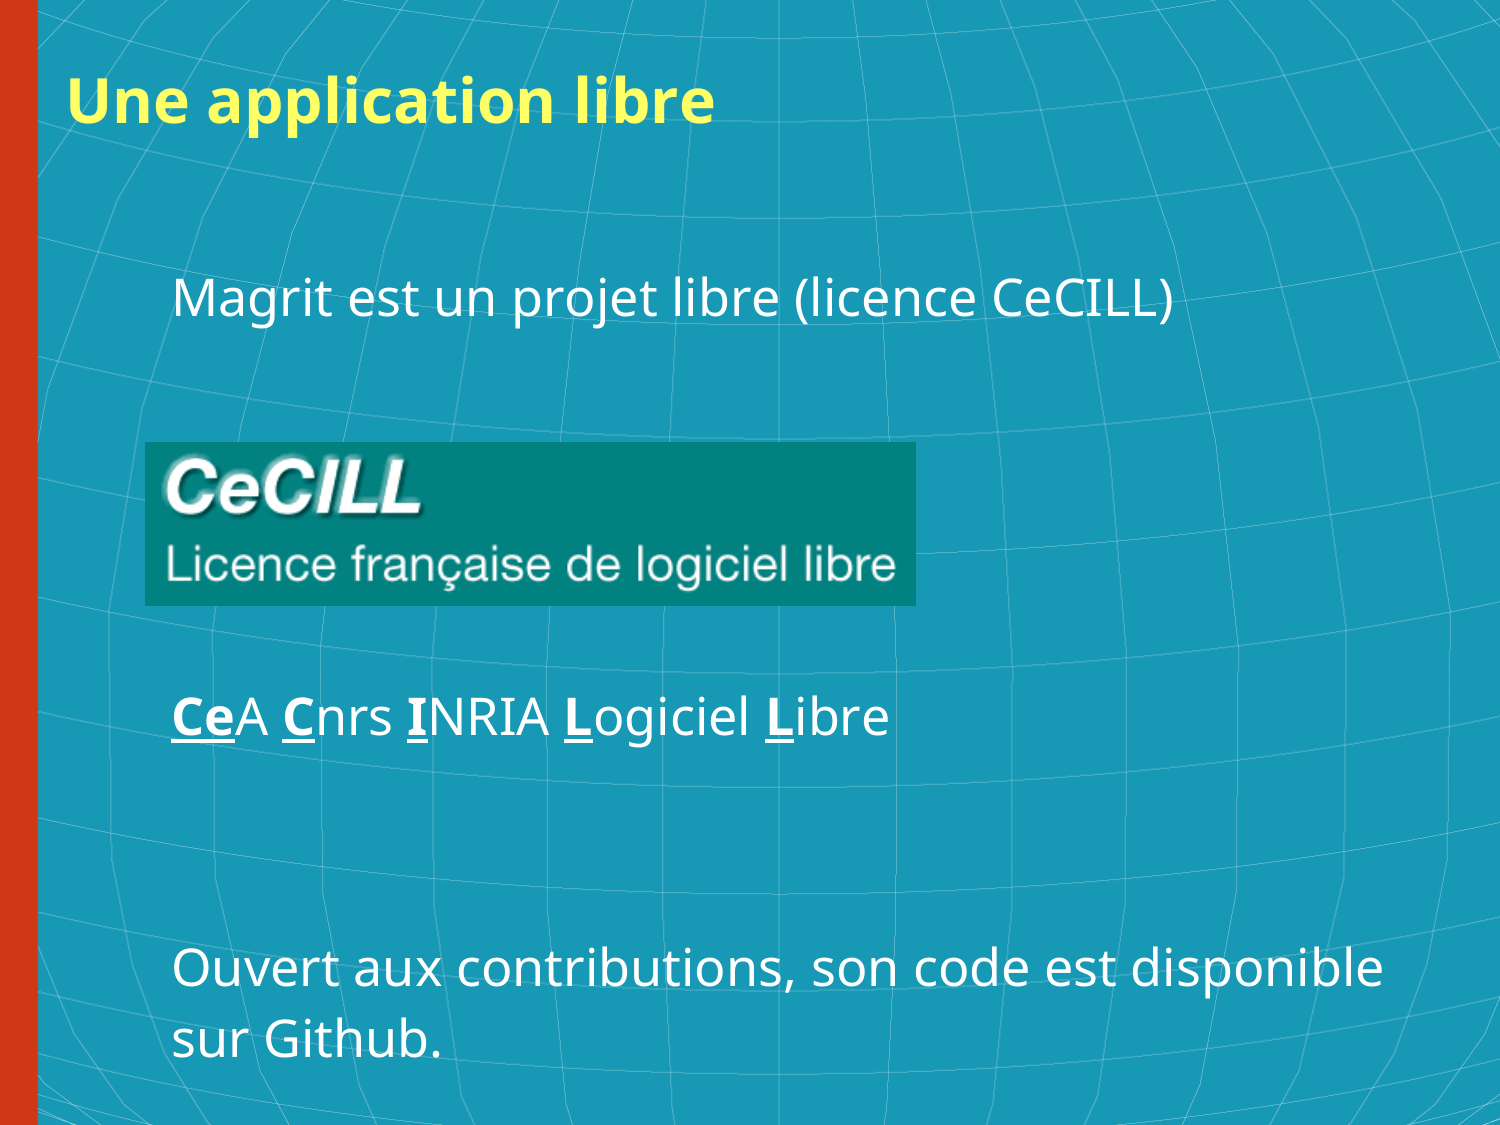

# Une application libre
Magrit est un projet libre (licence CeCILL)
CeA Cnrs INRIA Logiciel Libre
Ouvert aux contributions, son code est disponible sur Github.